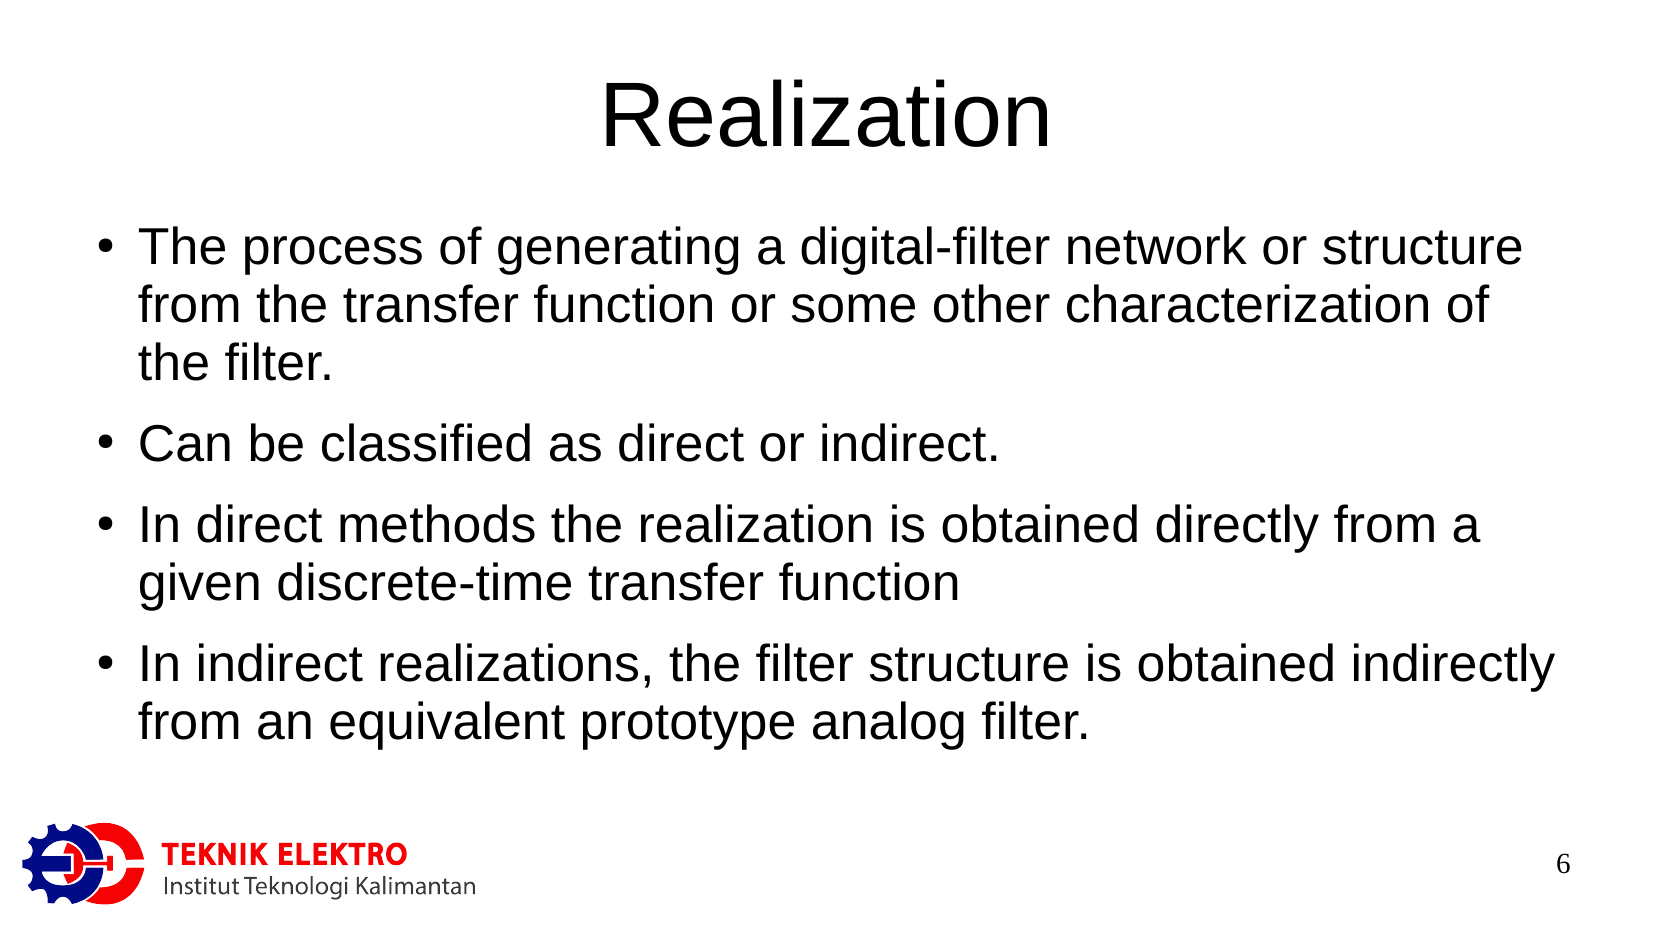

# Realization
The process of generating a digital-ﬁlter network or structure from the transfer function or some other characterization of the ﬁlter.
Can be classiﬁed as direct or indirect.
In direct methods the realization is obtained directly from a given discrete-time transfer function
In indirect realizations, the ﬁlter structure is obtained indirectly from an equivalent prototype analog ﬁlter.
6